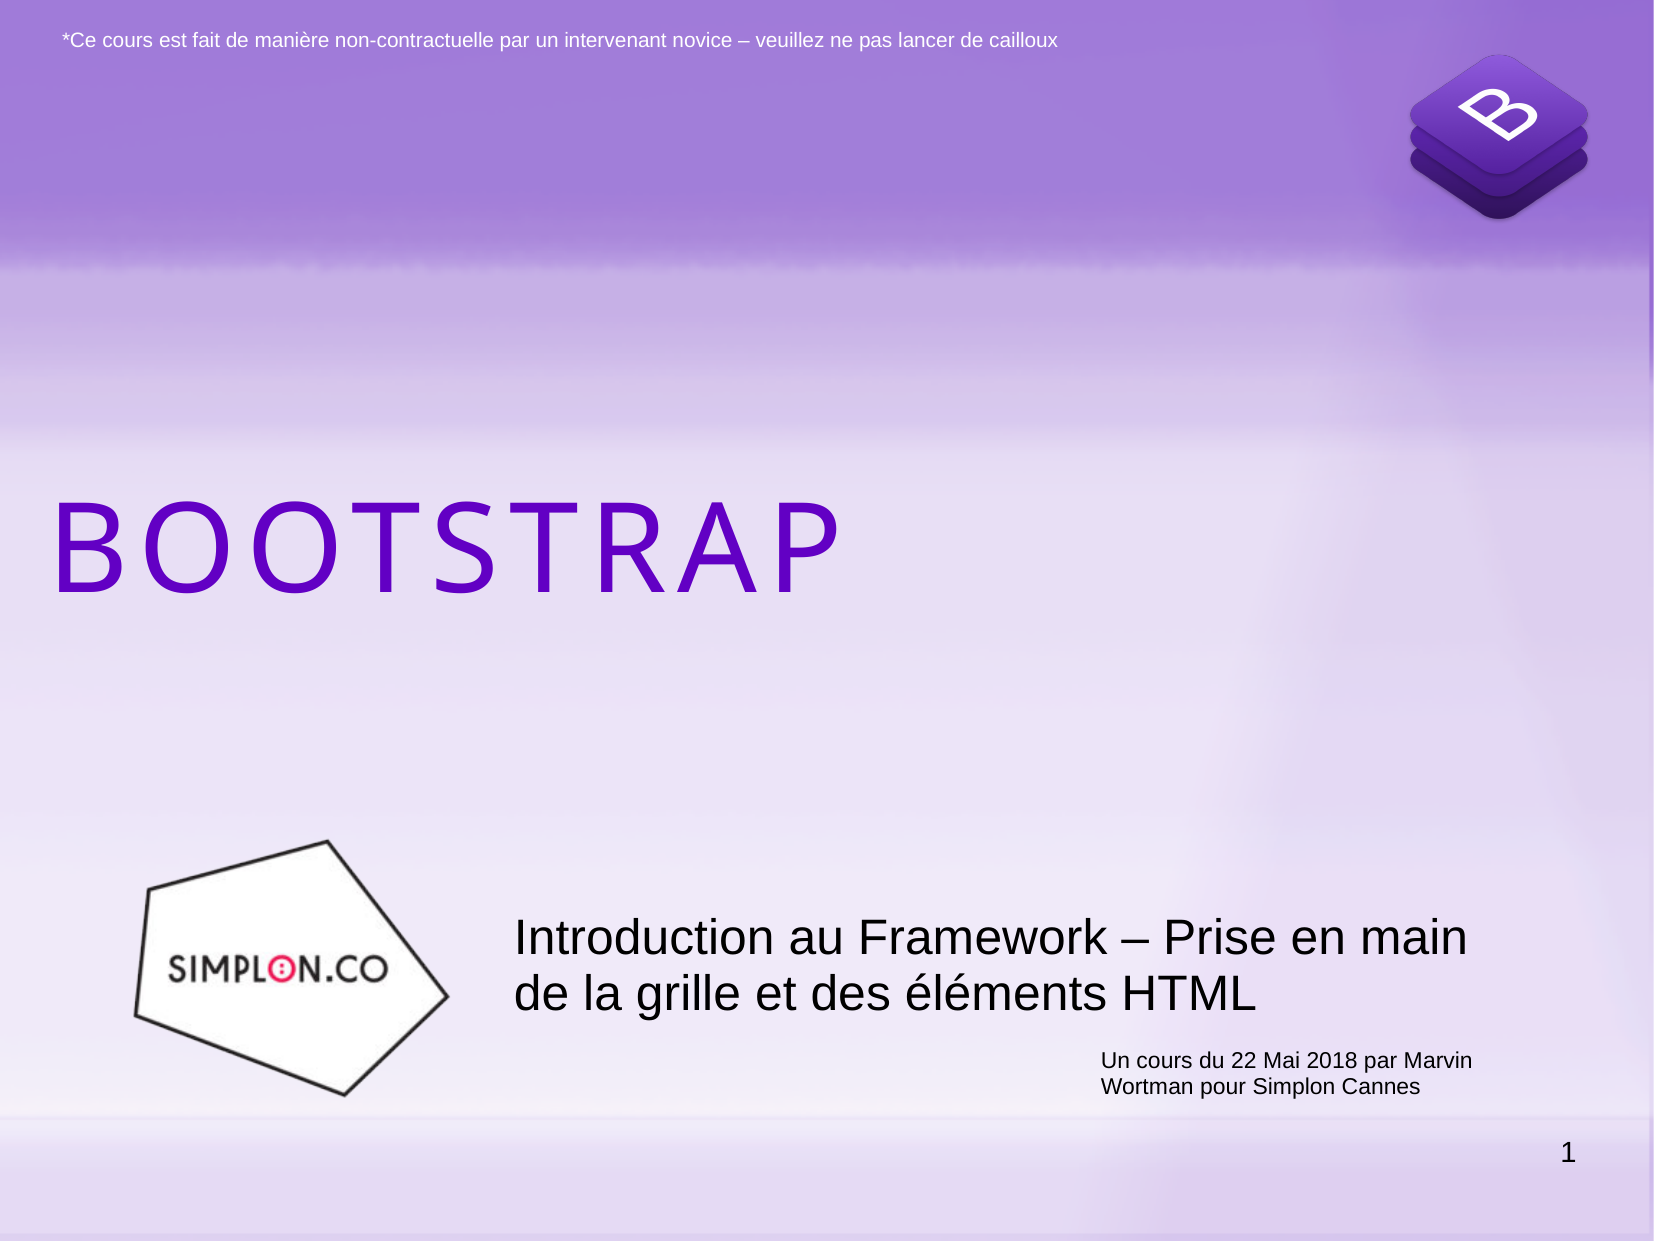

*Ce cours est fait de manière non-contractuelle par un intervenant novice – veuillez ne pas lancer de cailloux
# BOOTSTRAP
Introduction au Framework – Prise en main de la grille et des éléments HTML
Un cours du 22 Mai 2018 par Marvin Wortman pour Simplon Cannes
1